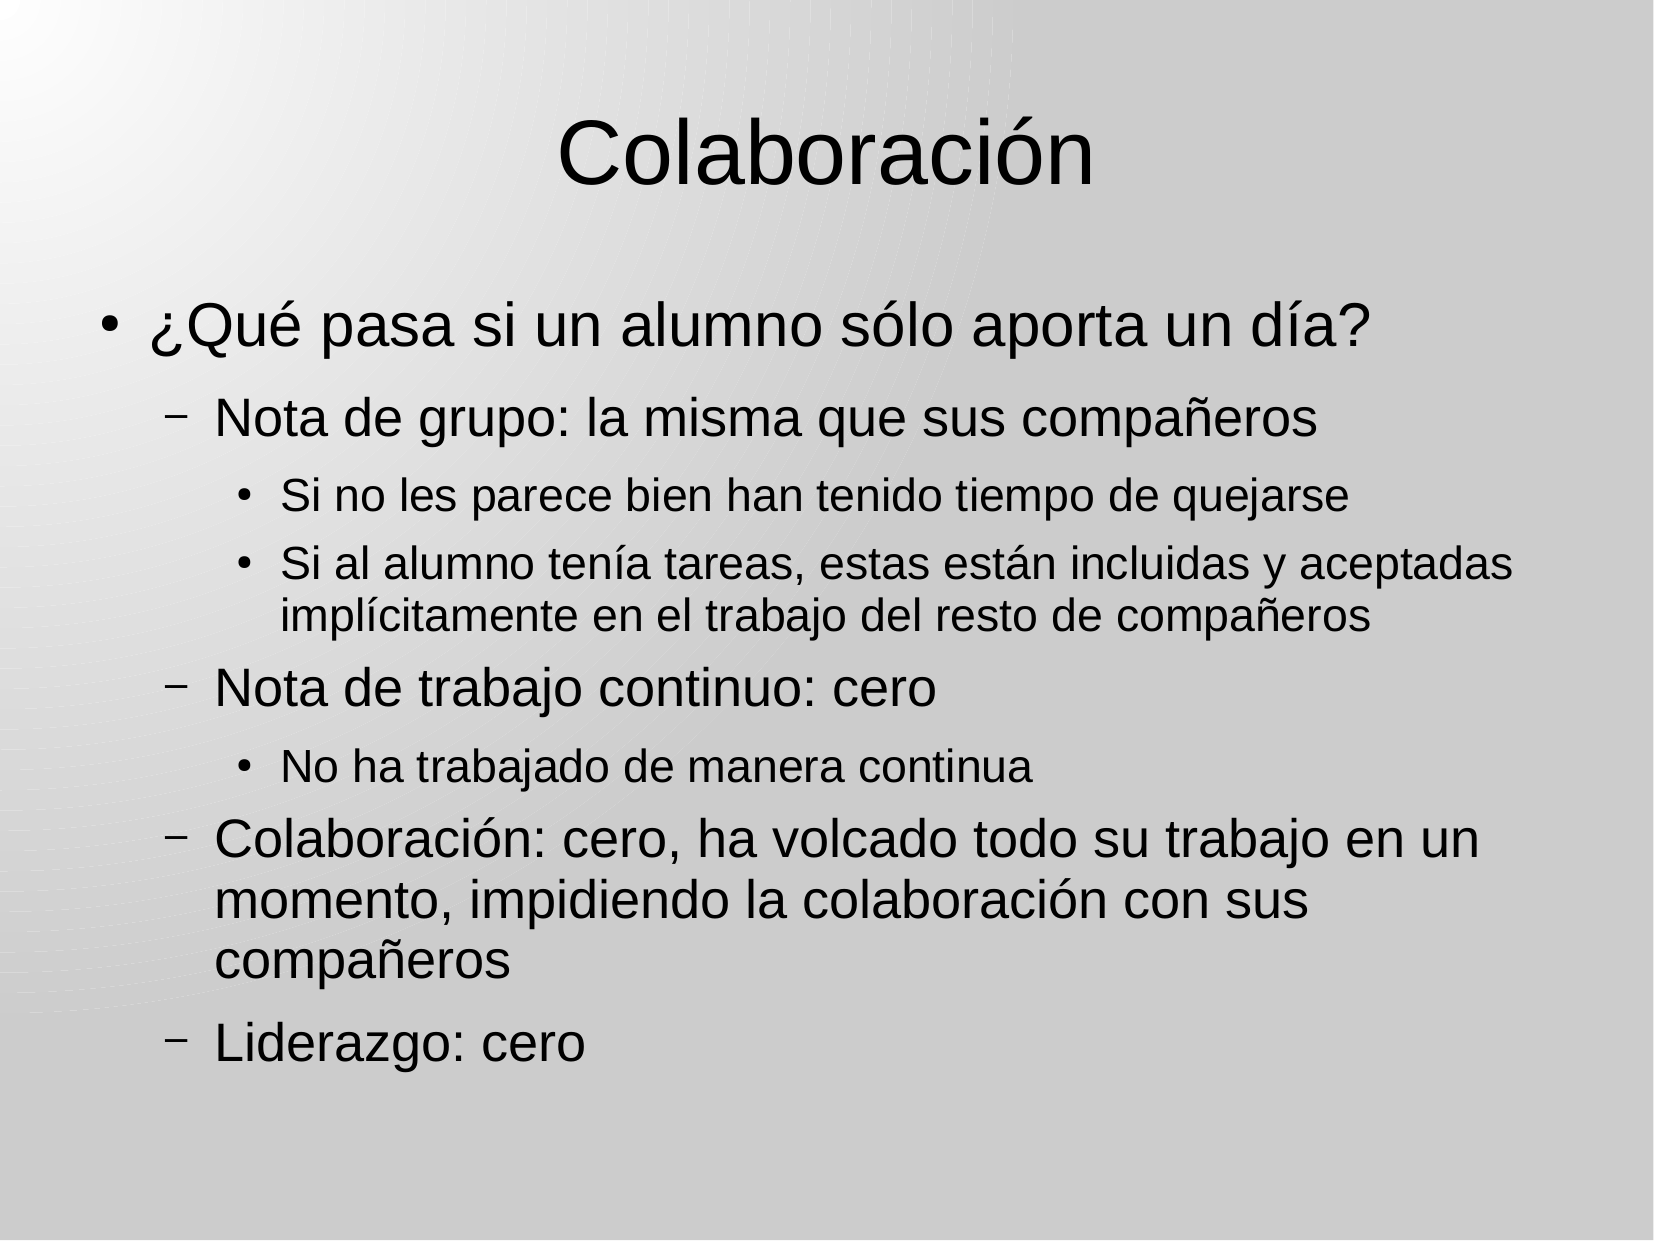

# Colaboración
¿Qué pasa si un alumno sólo aporta un día?
Nota de grupo: la misma que sus compañeros
Si no les parece bien han tenido tiempo de quejarse
Si al alumno tenía tareas, estas están incluidas y aceptadas implícitamente en el trabajo del resto de compañeros
Nota de trabajo continuo: cero
No ha trabajado de manera continua
Colaboración: cero, ha volcado todo su trabajo en un momento, impidiendo la colaboración con sus compañeros
Liderazgo: cero